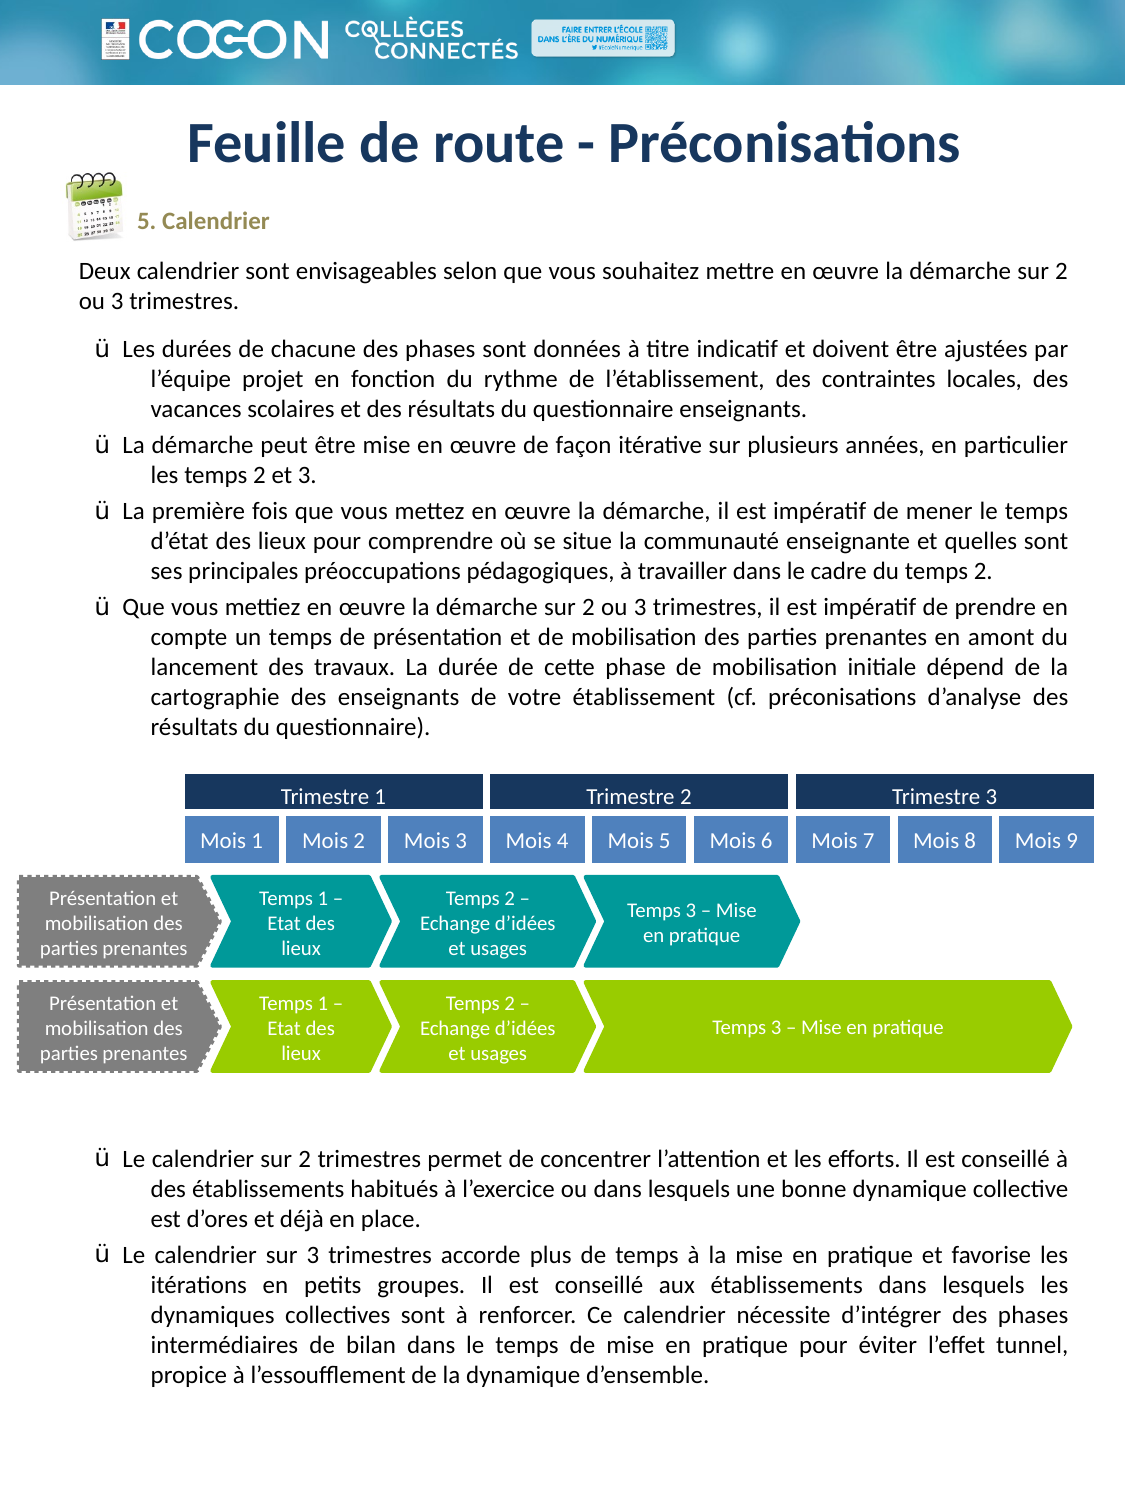

# Feuille de route - Préconisations
5. Calendrier
Deux calendrier sont envisageables selon que vous souhaitez mettre en œuvre la démarche sur 2 ou 3 trimestres.
Les durées de chacune des phases sont données à titre indicatif et doivent être ajustées par l’équipe projet en fonction du rythme de l’établissement, des contraintes locales, des vacances scolaires et des résultats du questionnaire enseignants.
La démarche peut être mise en œuvre de façon itérative sur plusieurs années, en particulier les temps 2 et 3.
La première fois que vous mettez en œuvre la démarche, il est impératif de mener le temps d’état des lieux pour comprendre où se situe la communauté enseignante et quelles sont ses principales préoccupations pédagogiques, à travailler dans le cadre du temps 2.
Que vous mettiez en œuvre la démarche sur 2 ou 3 trimestres, il est impératif de prendre en compte un temps de présentation et de mobilisation des parties prenantes en amont du lancement des travaux. La durée de cette phase de mobilisation initiale dépend de la cartographie des enseignants de votre établissement (cf. préconisations d’analyse des résultats du questionnaire).
Trimestre 1
Trimestre 2
Trimestre 3
Mois 1
Mois 2
Mois 3
Mois 4
Mois 5
Mois 6
Mois 7
Mois 8
Mois 9
Présentation et mobilisation des parties prenantes
Temps 1 – Etat des lieux
Temps 2 – Echange d’idées et usages
Temps 3 – Mise en pratique
Présentation et mobilisation des parties prenantes
Temps 1 – Etat des lieux
Temps 2 – Echange d’idées et usages
Temps 3 – Mise en pratique
Le calendrier sur 2 trimestres permet de concentrer l’attention et les efforts. Il est conseillé à des établissements habitués à l’exercice ou dans lesquels une bonne dynamique collective est d’ores et déjà en place.
Le calendrier sur 3 trimestres accorde plus de temps à la mise en pratique et favorise les itérations en petits groupes. Il est conseillé aux établissements dans lesquels les dynamiques collectives sont à renforcer. Ce calendrier nécessite d’intégrer des phases intermédiaires de bilan dans le temps de mise en pratique pour éviter l’effet tunnel, propice à l’essoufflement de la dynamique d’ensemble.